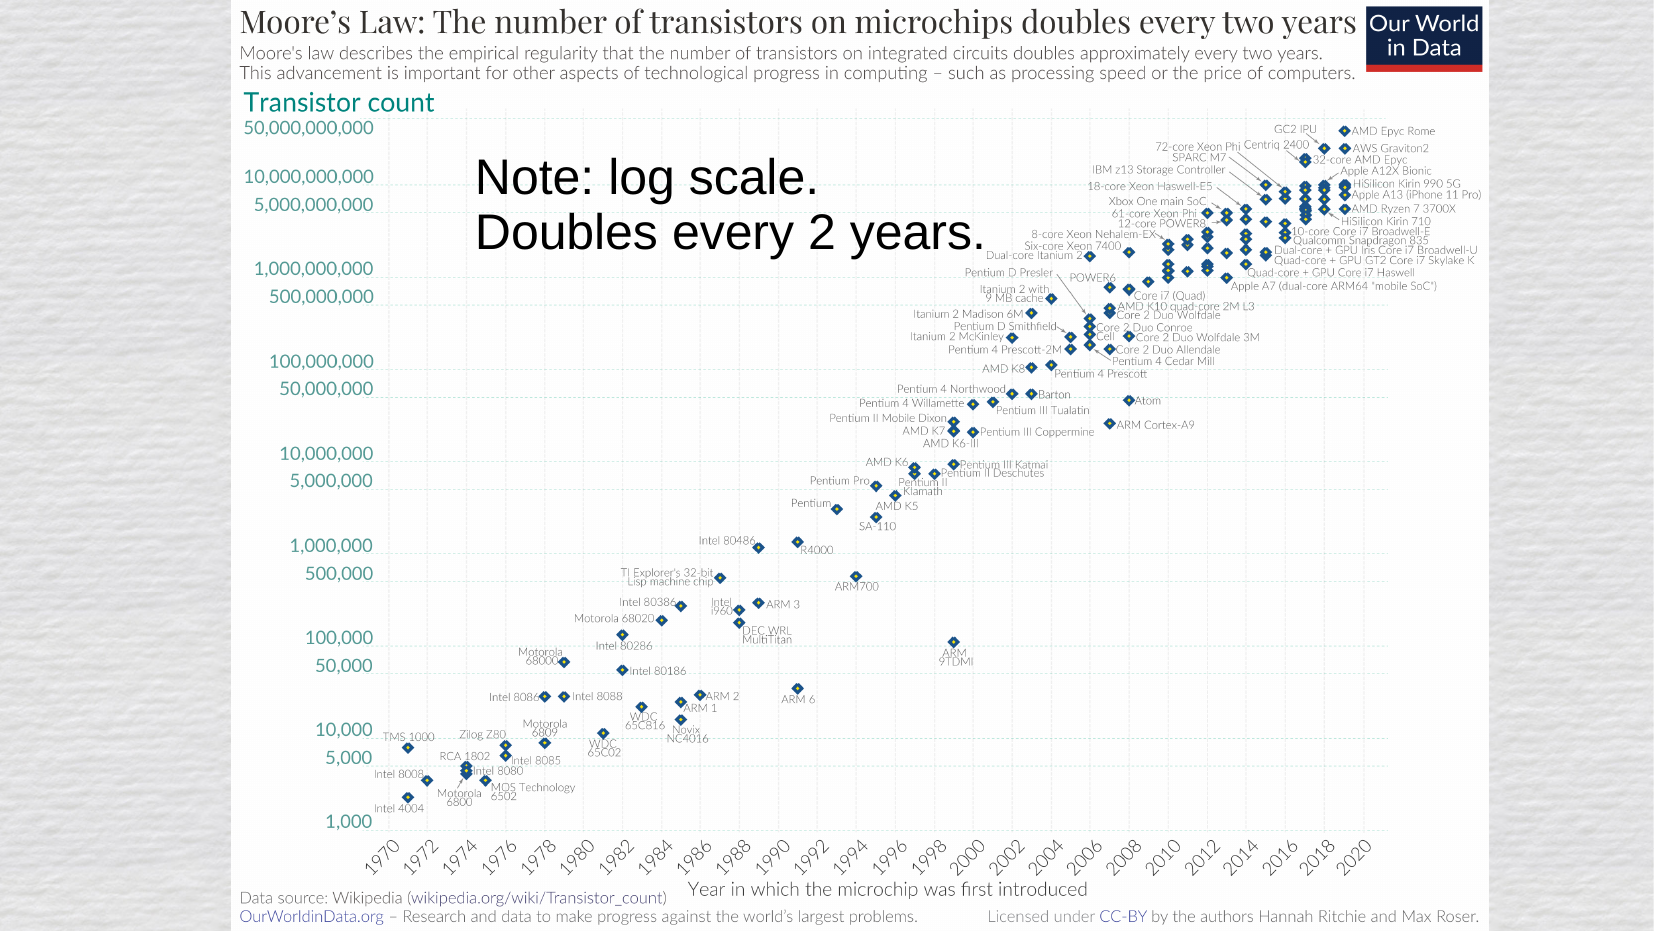

Note: log scale.
Doubles every 2 years.